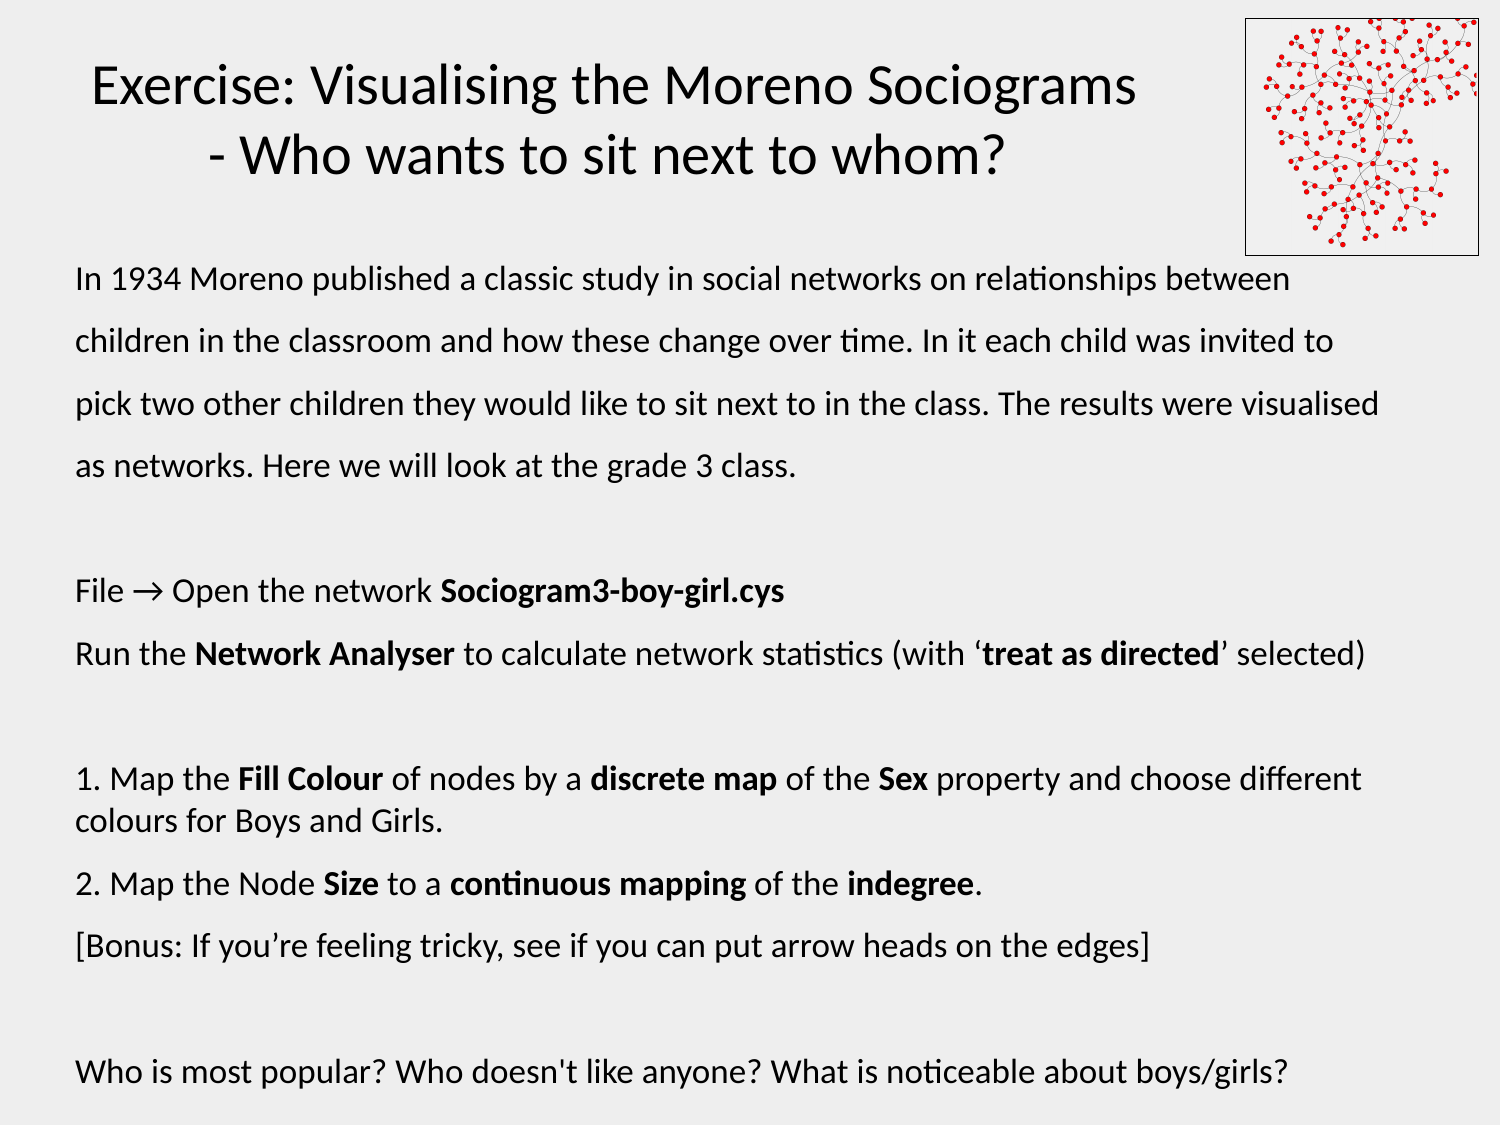

Exercise: Visualising the Moreno Sociograms
- Who wants to sit next to whom?
In 1934 Moreno published a classic study in social networks on relationships between
children in the classroom and how these change over time. In it each child was invited to
pick two other children they would like to sit next to in the class. The results were visualised
as networks. Here we will look at the grade 3 class.
File → Open the network Sociogram3-boy-girl.cys
Run the Network Analyser to calculate network statistics (with ‘treat as directed’ selected)
1. Map the Fill Colour of nodes by a discrete map of the Sex property and choose different colours for Boys and Girls.
2. Map the Node Size to a continuous mapping of the indegree.
[Bonus: If you’re feeling tricky, see if you can put arrow heads on the edges]
Who is most popular? Who doesn't like anyone? What is noticeable about boys/girls?